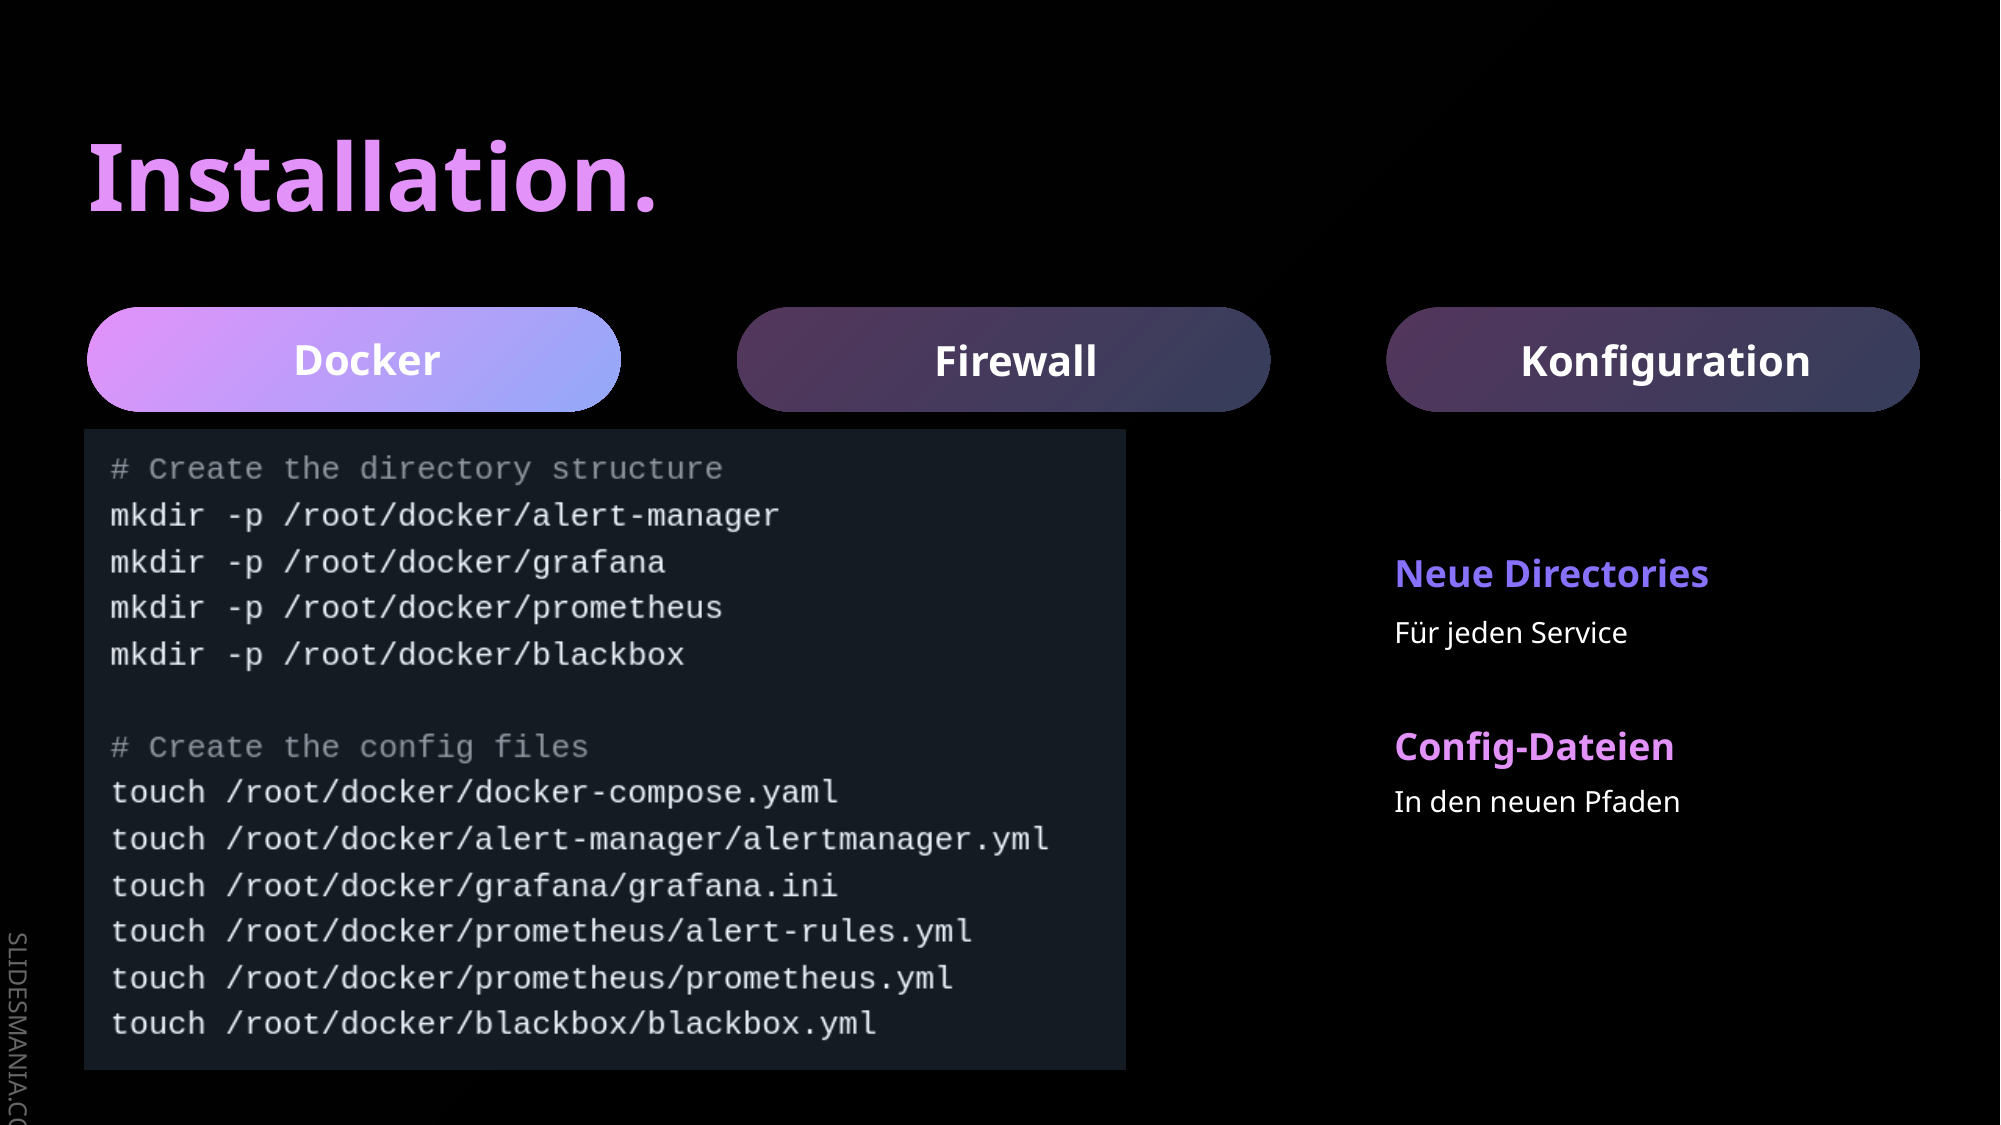

# Installation.
Docker
Firewall
Konfiguration
Neue Directories
Für jeden Service
Config-Dateien
In den neuen Pfaden